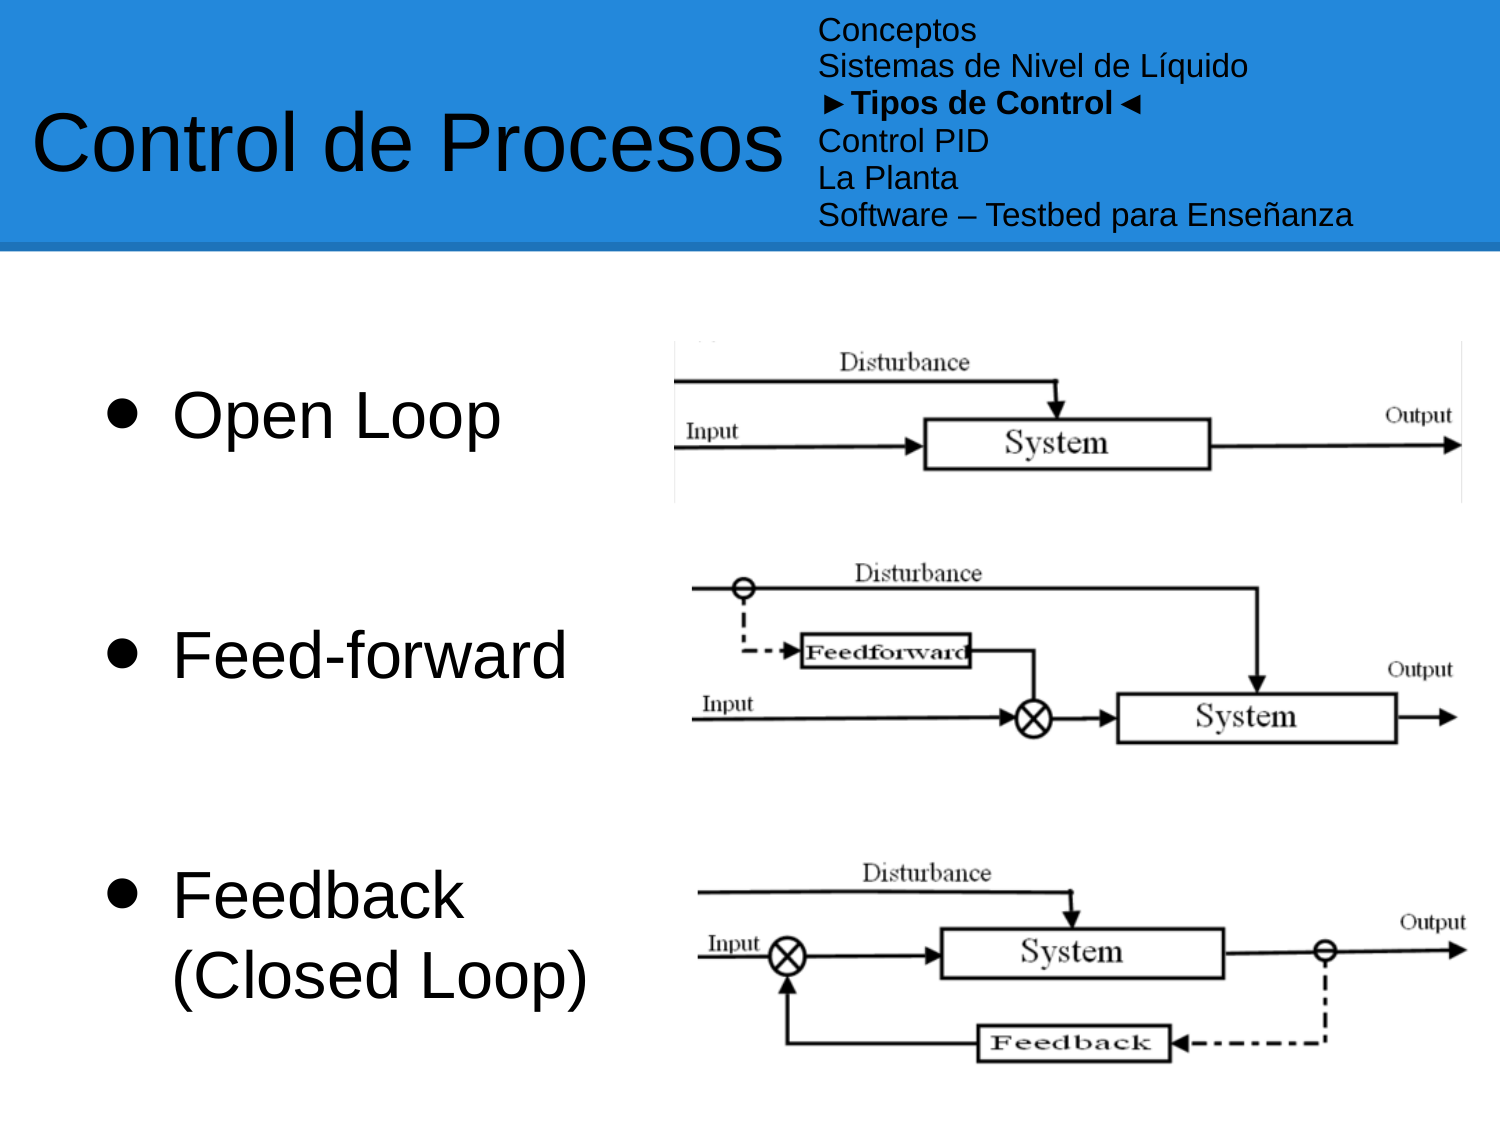

Conceptos
Sistemas de Nivel de Líquido
►Tipos de Control◄
Control PID
La Planta
Software – Testbed para Enseñanza
Control de Procesos
# Open Loop
Feed-forward
Feedback
 (Closed Loop)